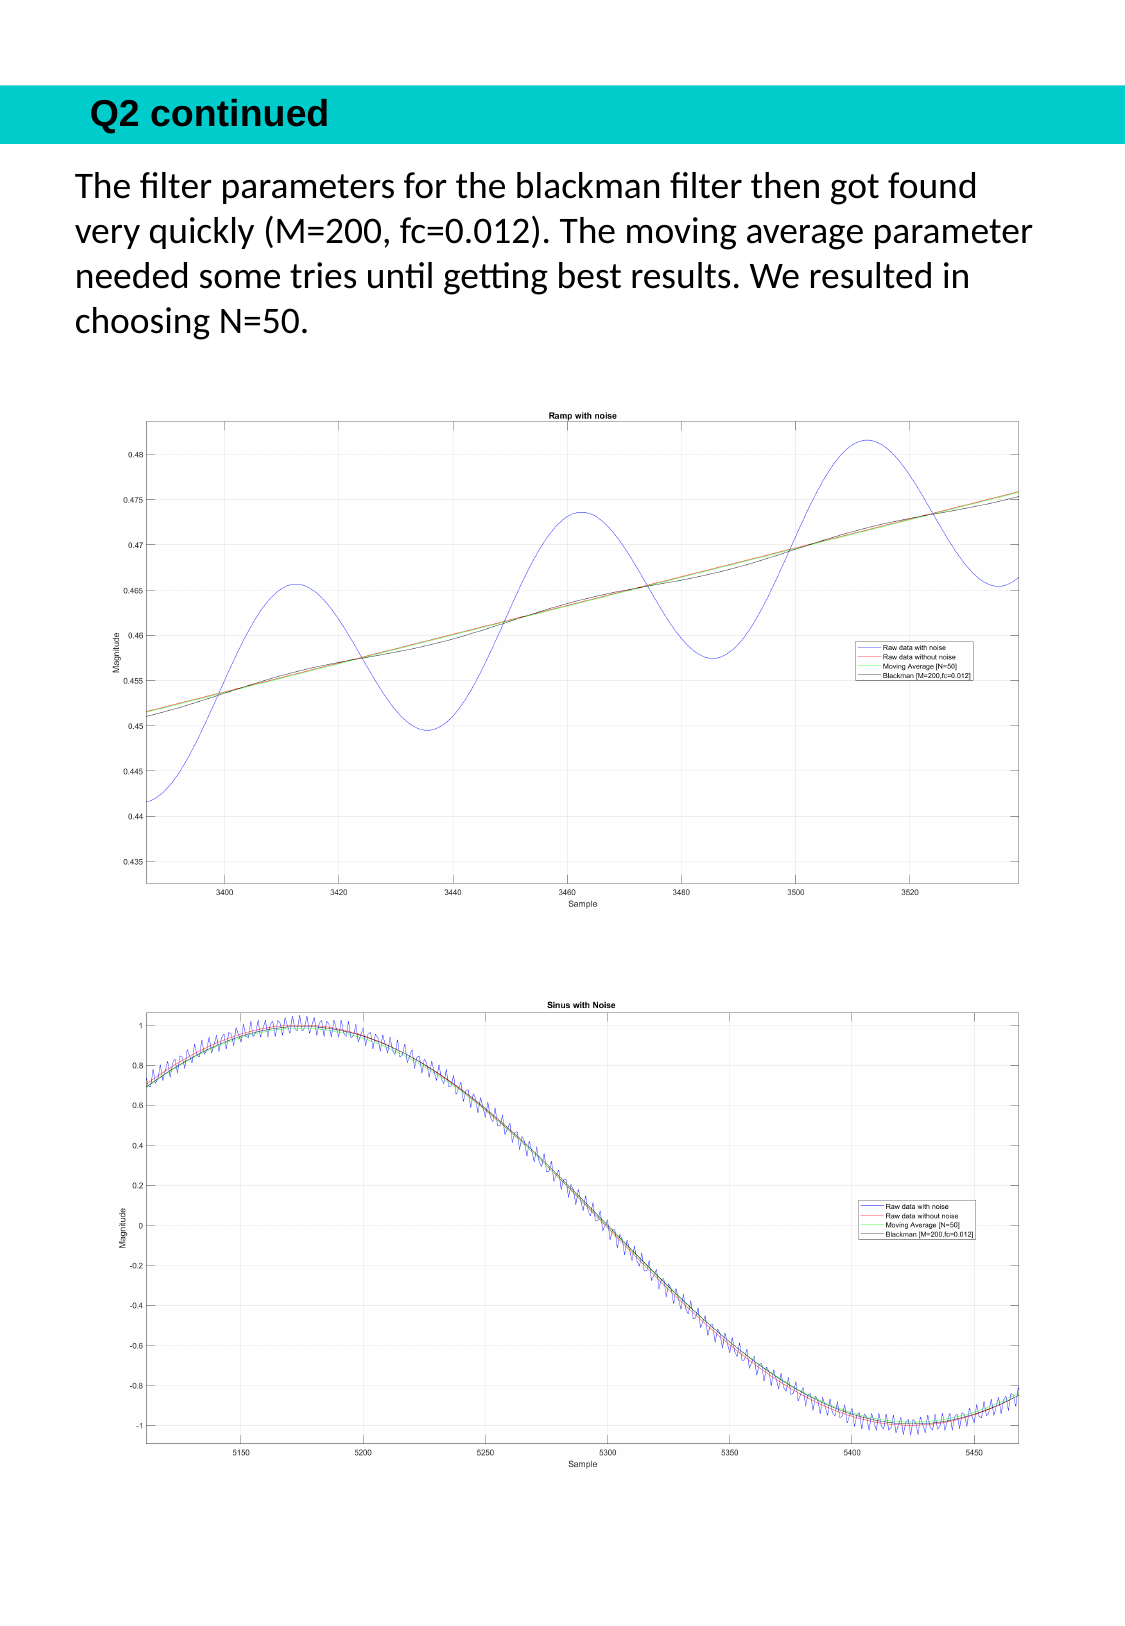

Q2 continued
The filter parameters for the blackman filter then got found very quickly (M=200, fc=0.012). The moving average parameter needed some tries until getting best results. We resulted in choosing N=50.